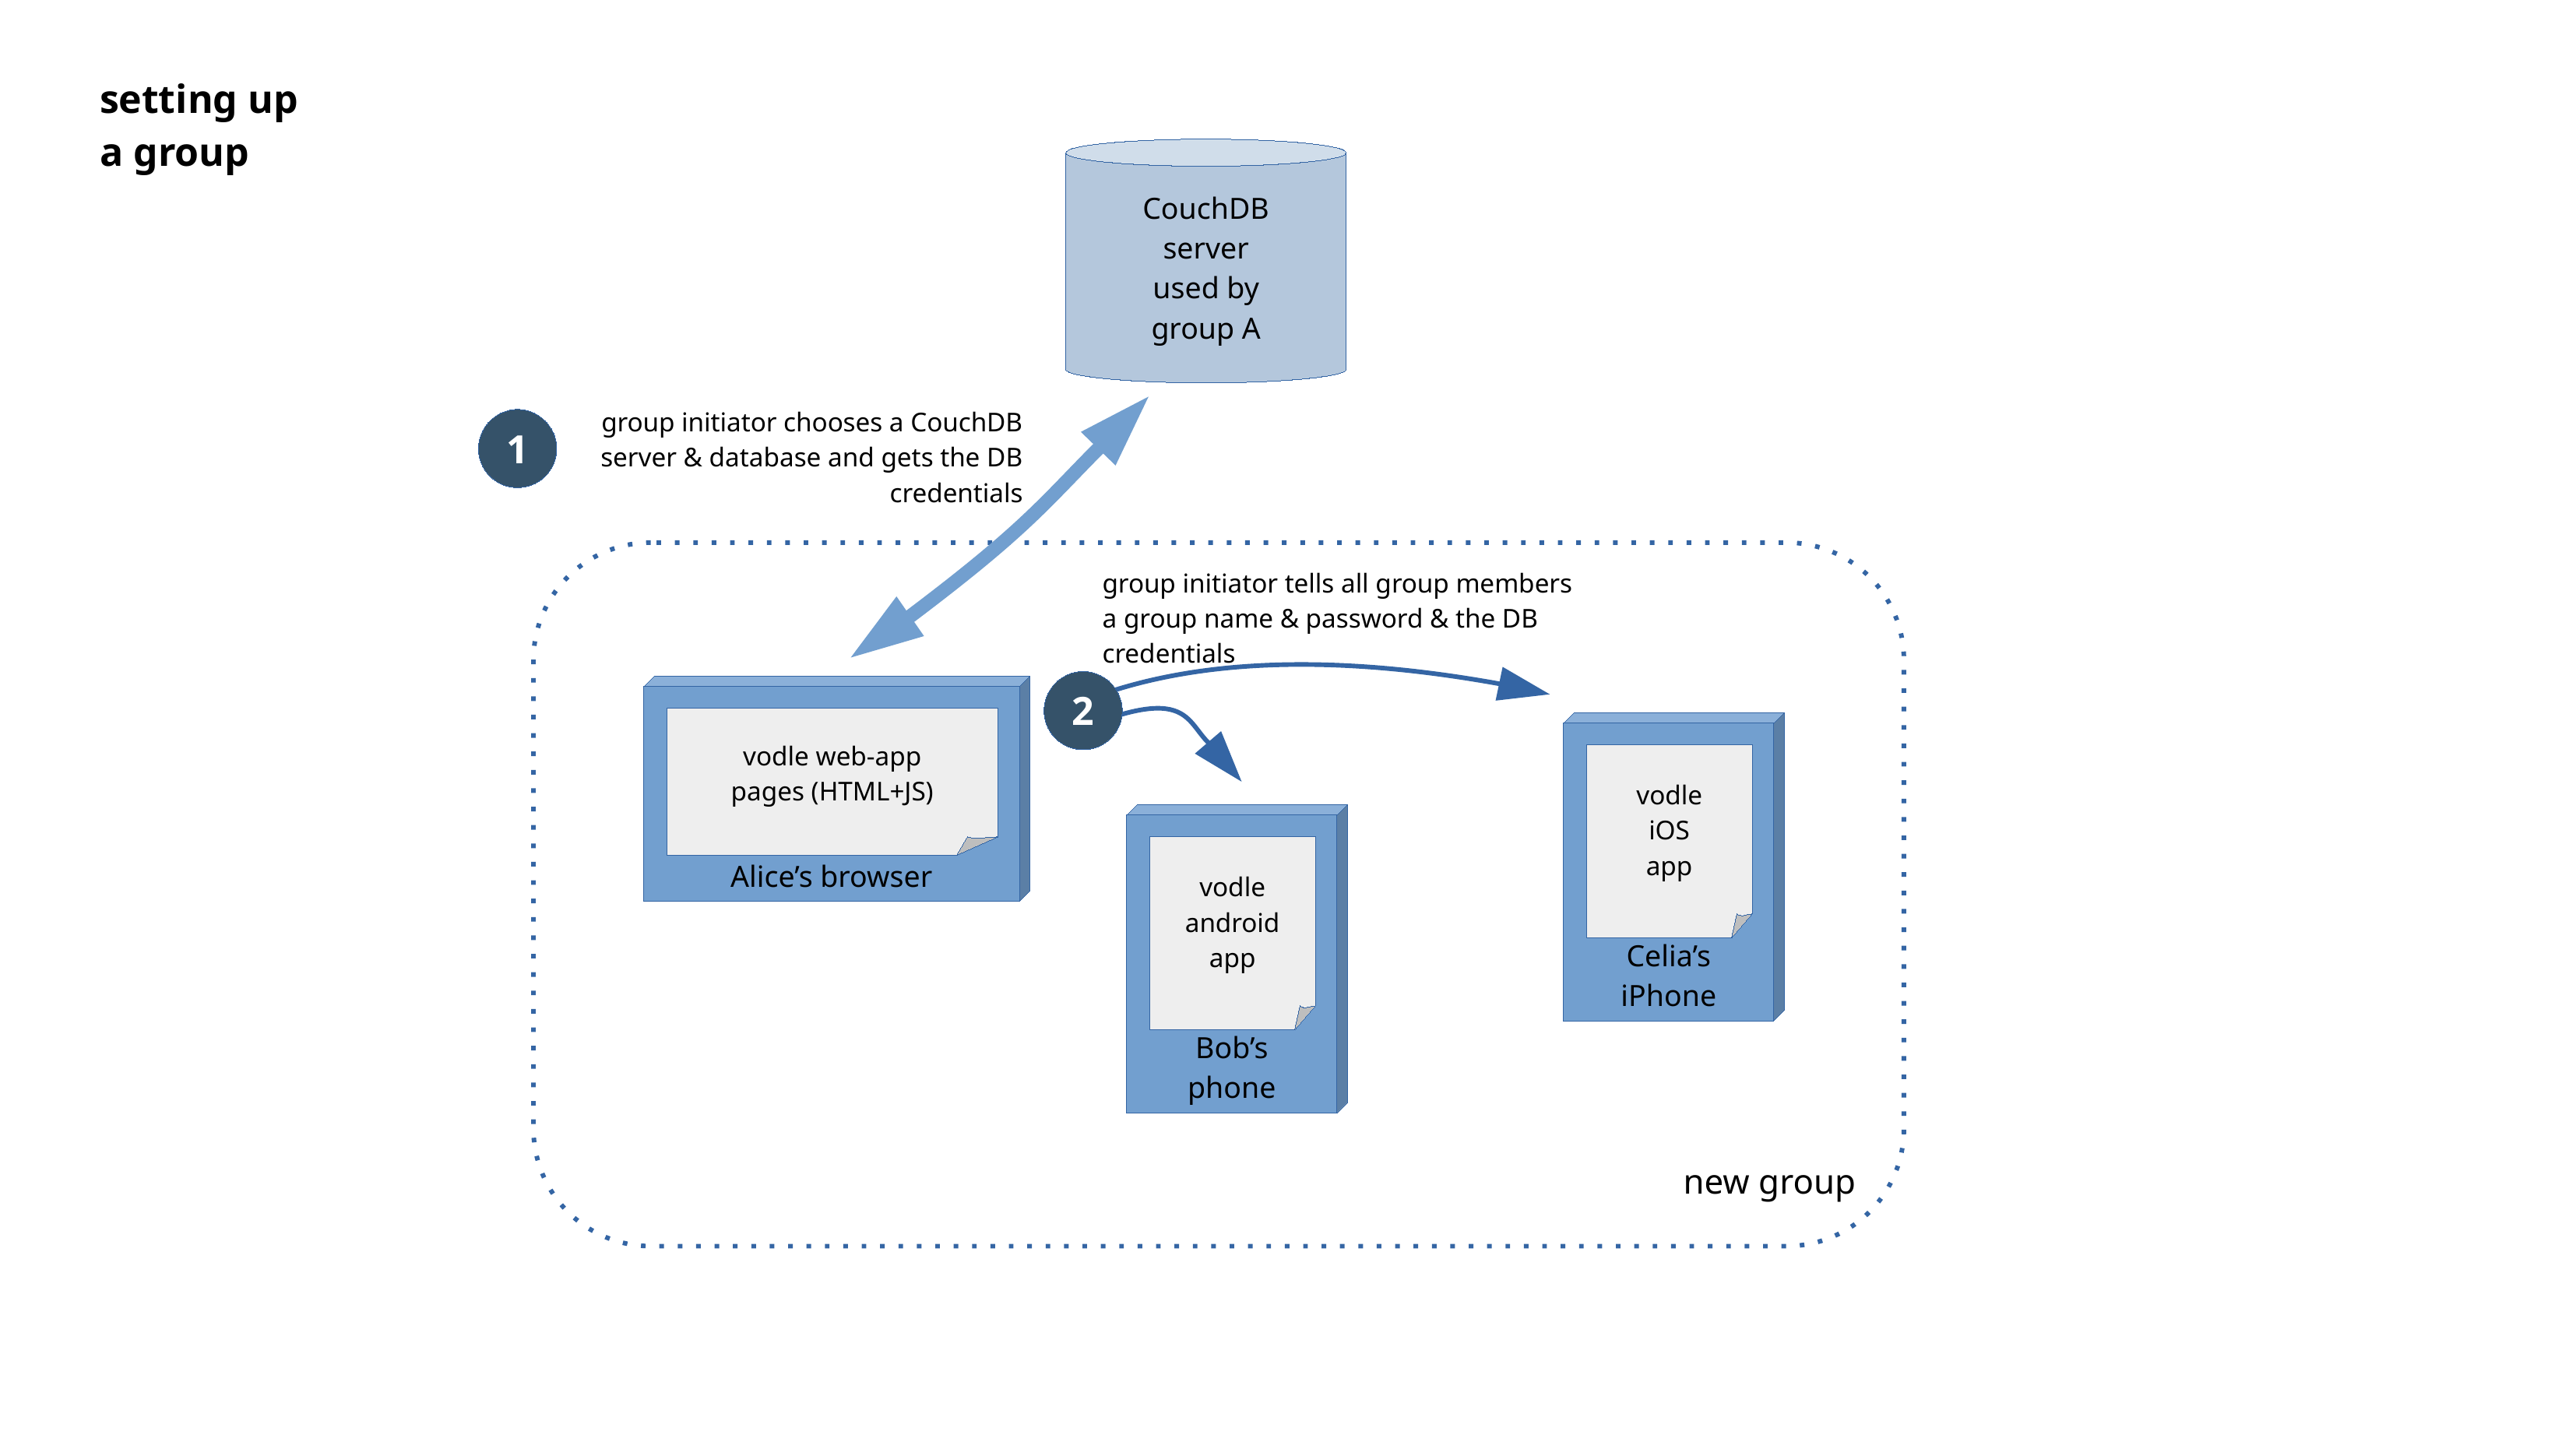

setting up
a group
CouchDB
server
used by
group A
group initiator chooses a CouchDB server & database and gets the DB credentials
1
new group
group initiator tells all group members a group name & password & the DB credentials
2
Alice’s browser
vodle web-app
pages (HTML+JS)
Celia’s
iPhone
vodle
iOS
app
Bob’s
phone
vodle
android
app